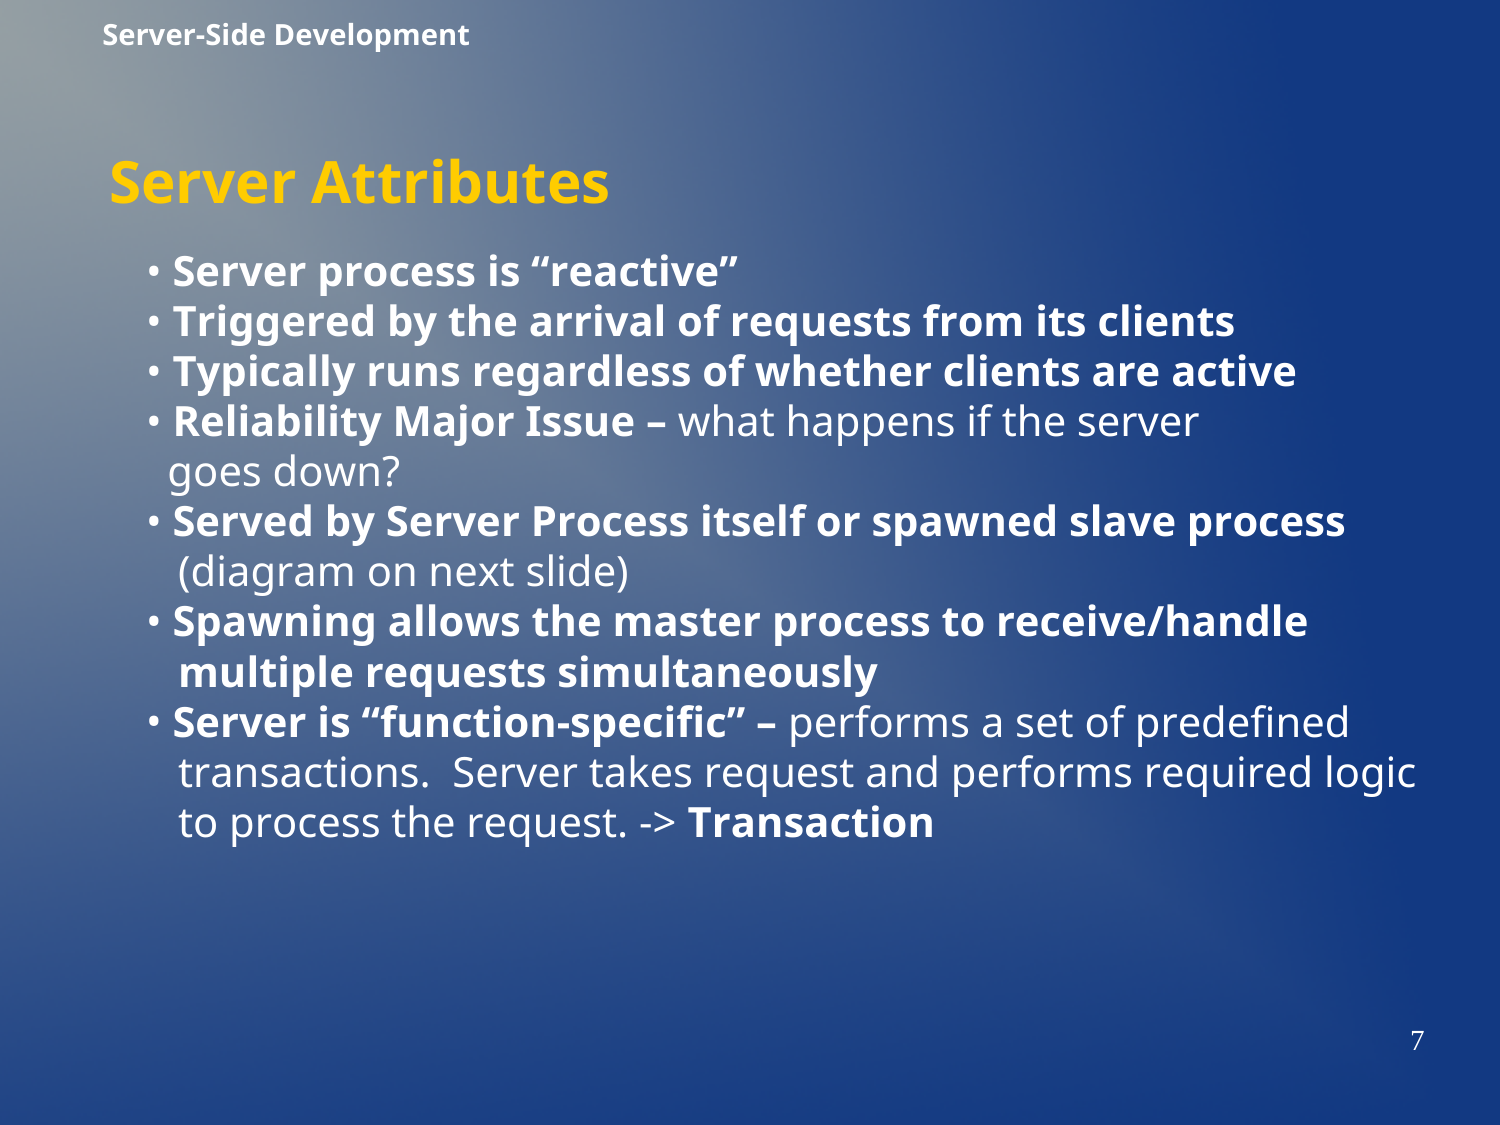

Server-Side Development
Server Attributes
 Server process is “reactive”
 Triggered by the arrival of requests from its clients
 Typically runs regardless of whether clients are active
 Reliability Major Issue – what happens if the server
 goes down?
 Served by Server Process itself or spawned slave process
 (diagram on next slide)
 Spawning allows the master process to receive/handle
 multiple requests simultaneously
 Server is “function-specific” – performs a set of predefined
 transactions. Server takes request and performs required logic
 to process the request. -> Transaction
7